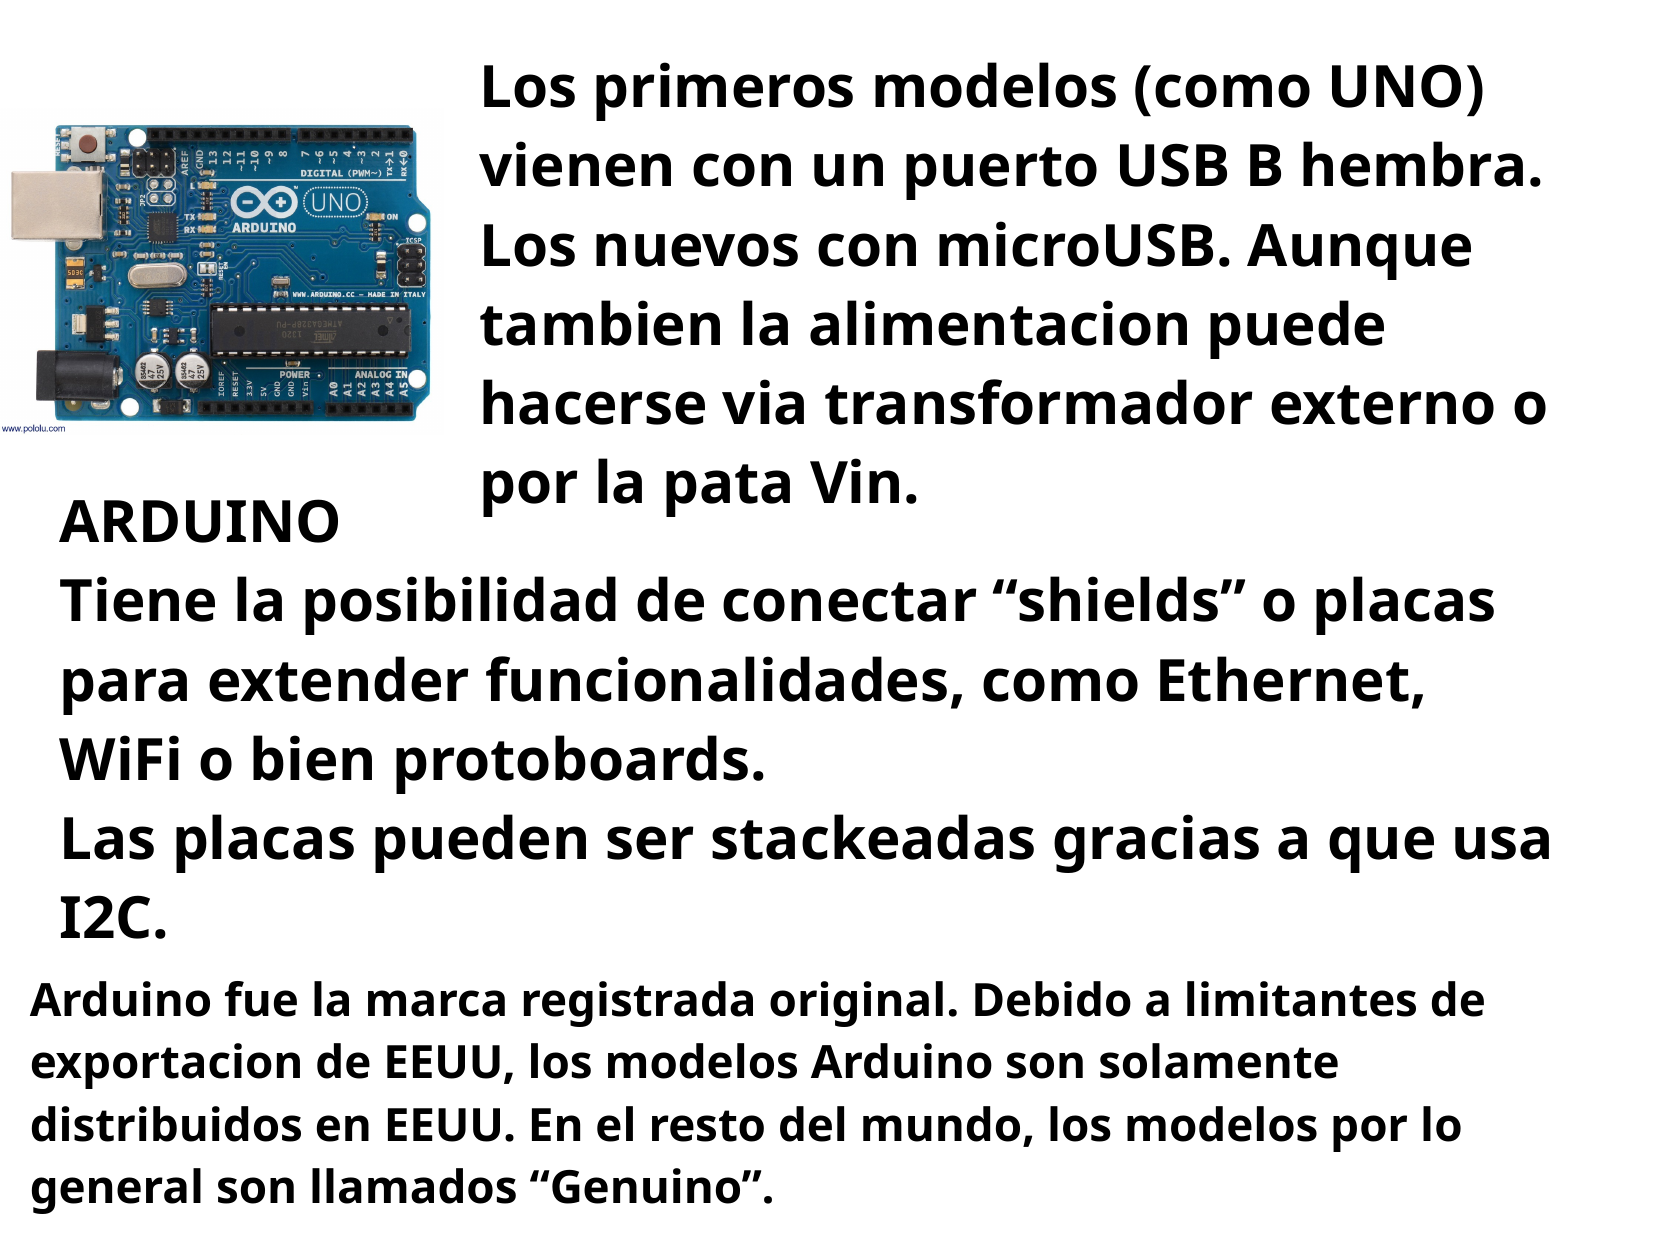

Los primeros modelos (como UNO) vienen con un puerto USB B hembra. Los nuevos con microUSB. Aunque tambien la alimentacion puede hacerse via transformador externo o por la pata Vin.
ARDUINO
Tiene la posibilidad de conectar “shields” o placas para extender funcionalidades, como Ethernet, WiFi o bien protoboards.
Las placas pueden ser stackeadas gracias a que usa I2C.
Arduino fue la marca registrada original. Debido a limitantes de exportacion de EEUU, los modelos Arduino son solamente distribuidos en EEUU. En el resto del mundo, los modelos por lo general son llamados “Genuino”.